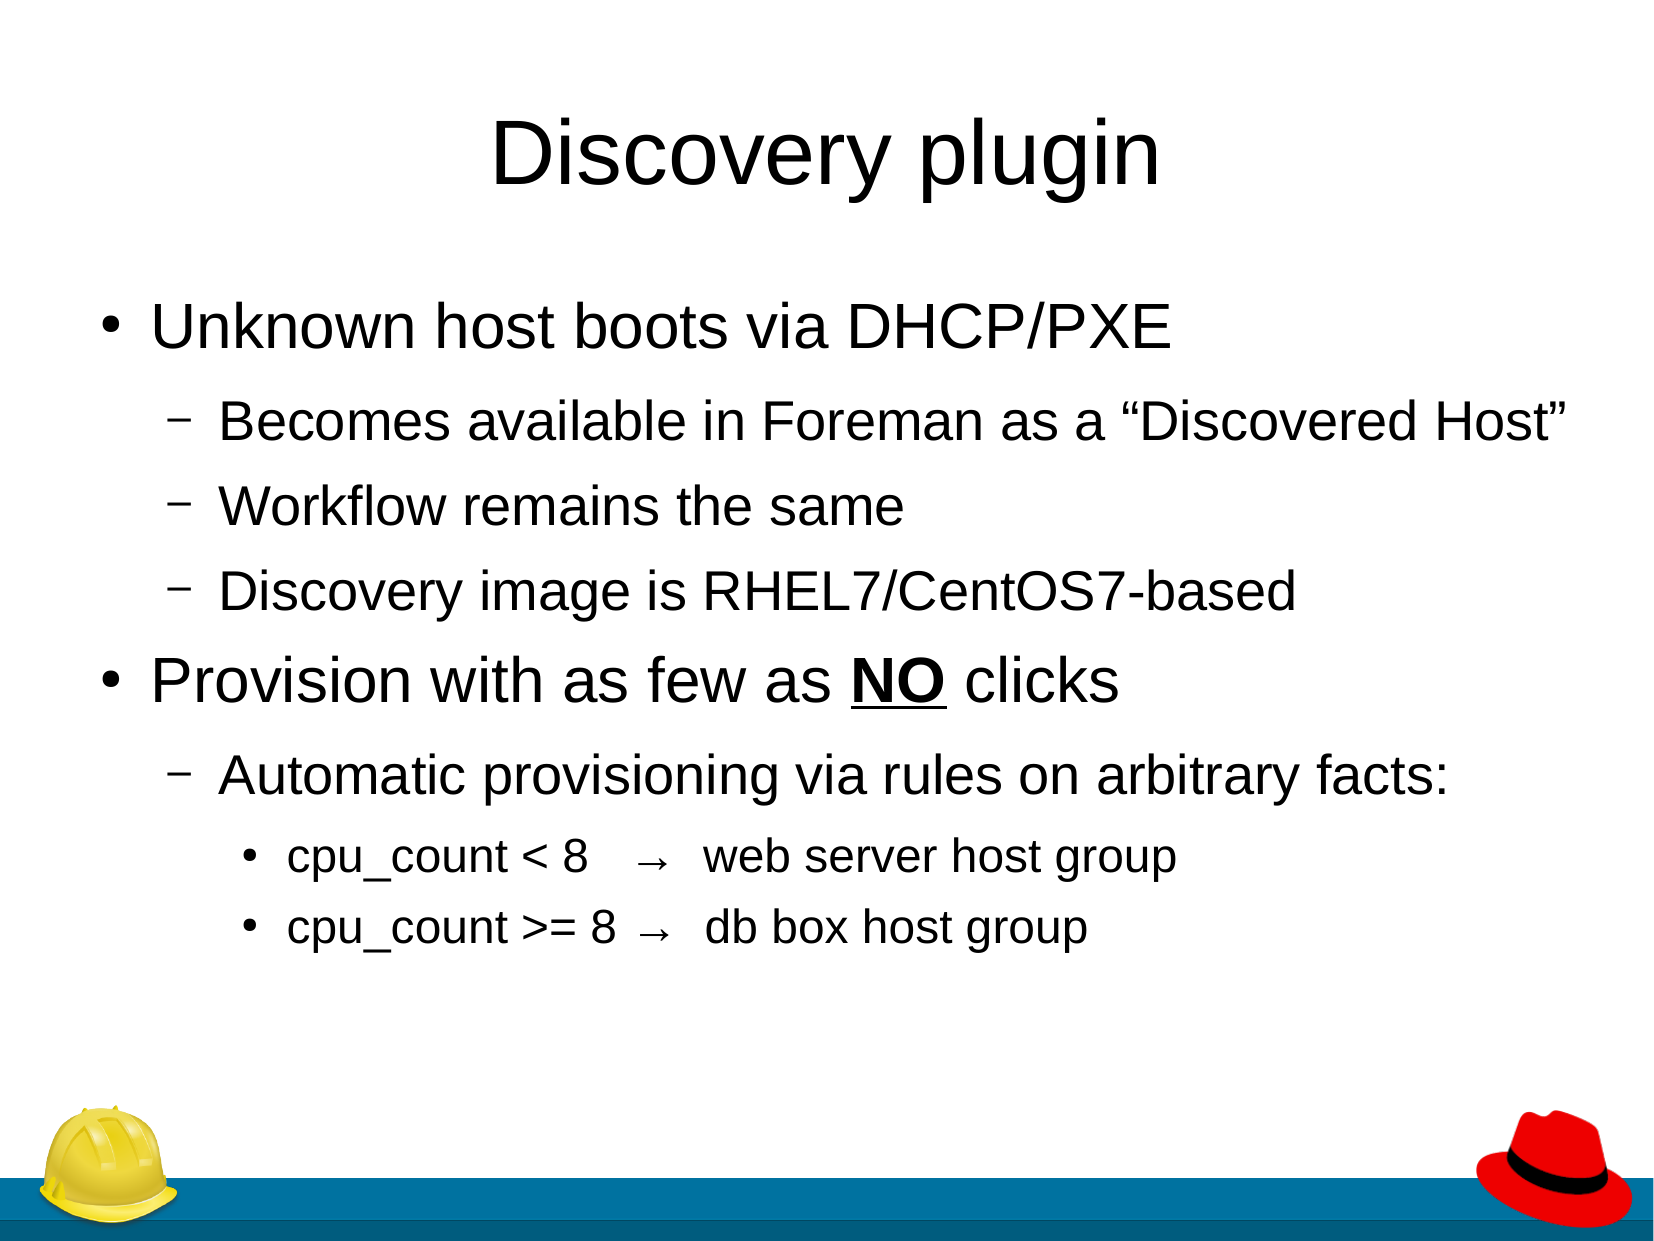

# Discovery plugin
Unknown host boots via DHCP/PXE
Becomes available in Foreman as a “Discovered Host”
Workflow remains the same
Discovery image is RHEL7/CentOS7-based
Provision with as few as NO clicks
Automatic provisioning via rules on arbitrary facts:
cpu_count < 8 → web server host group
cpu_count >= 8 → db box host group